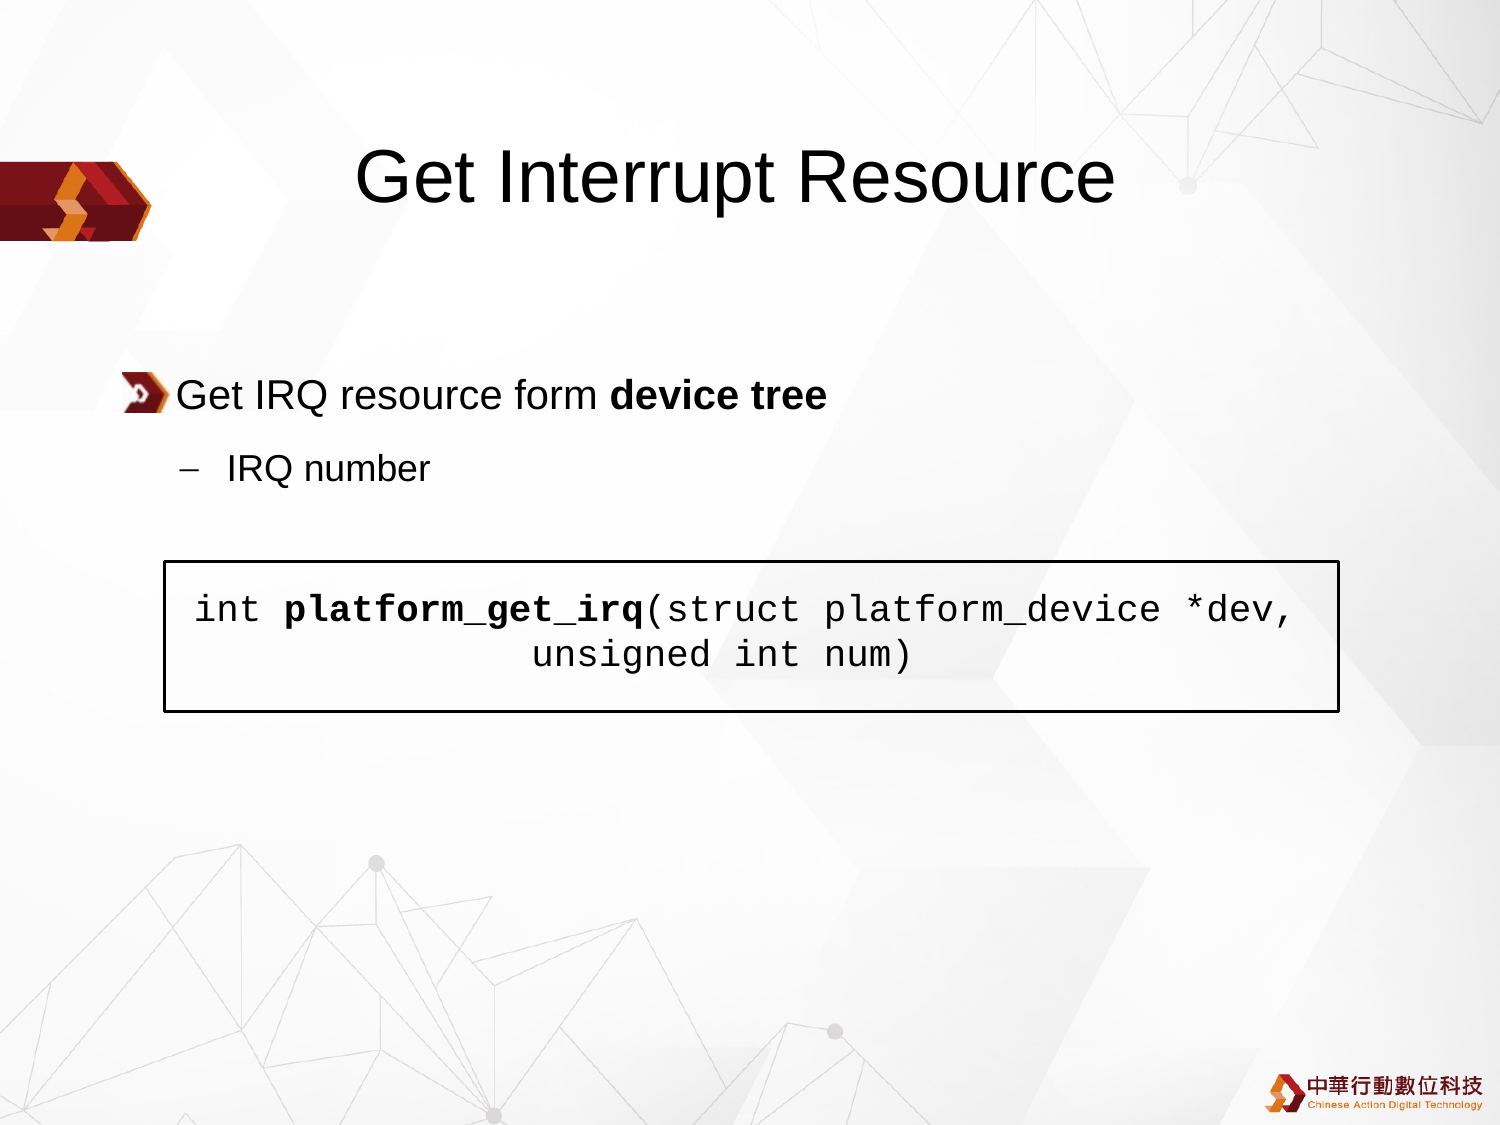

# Get Interrupt Resource
Get IRQ resource form device tree
IRQ number
int platform_get_irq(struct platform_device *dev, unsigned int num)